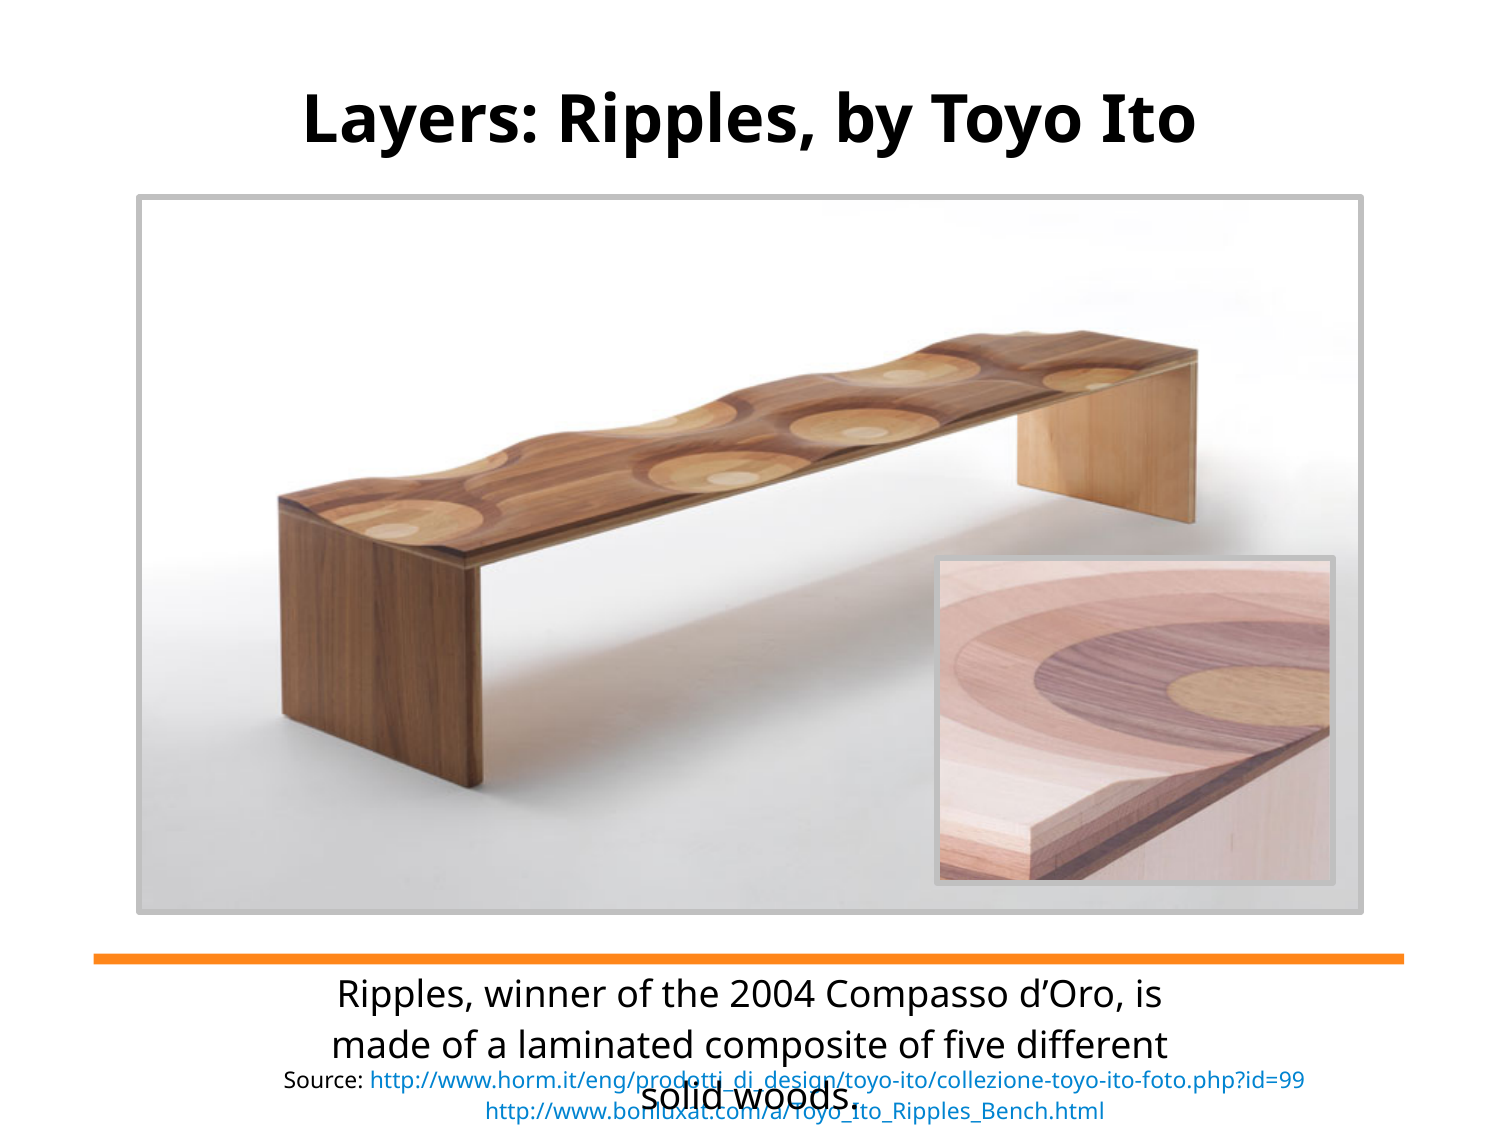

# Layers: Ripples, by Toyo Ito
Ripples, winner of the 2004 Compasso d’Oro, is made of a laminated composite of five different solid woods.
Source: http://www.horm.it/eng/prodotti_di_design/toyo-ito/collezione-toyo-ito-foto.php?id=99
http://www.bonluxat.com/a/Toyo_Ito_Ripples_Bench.html